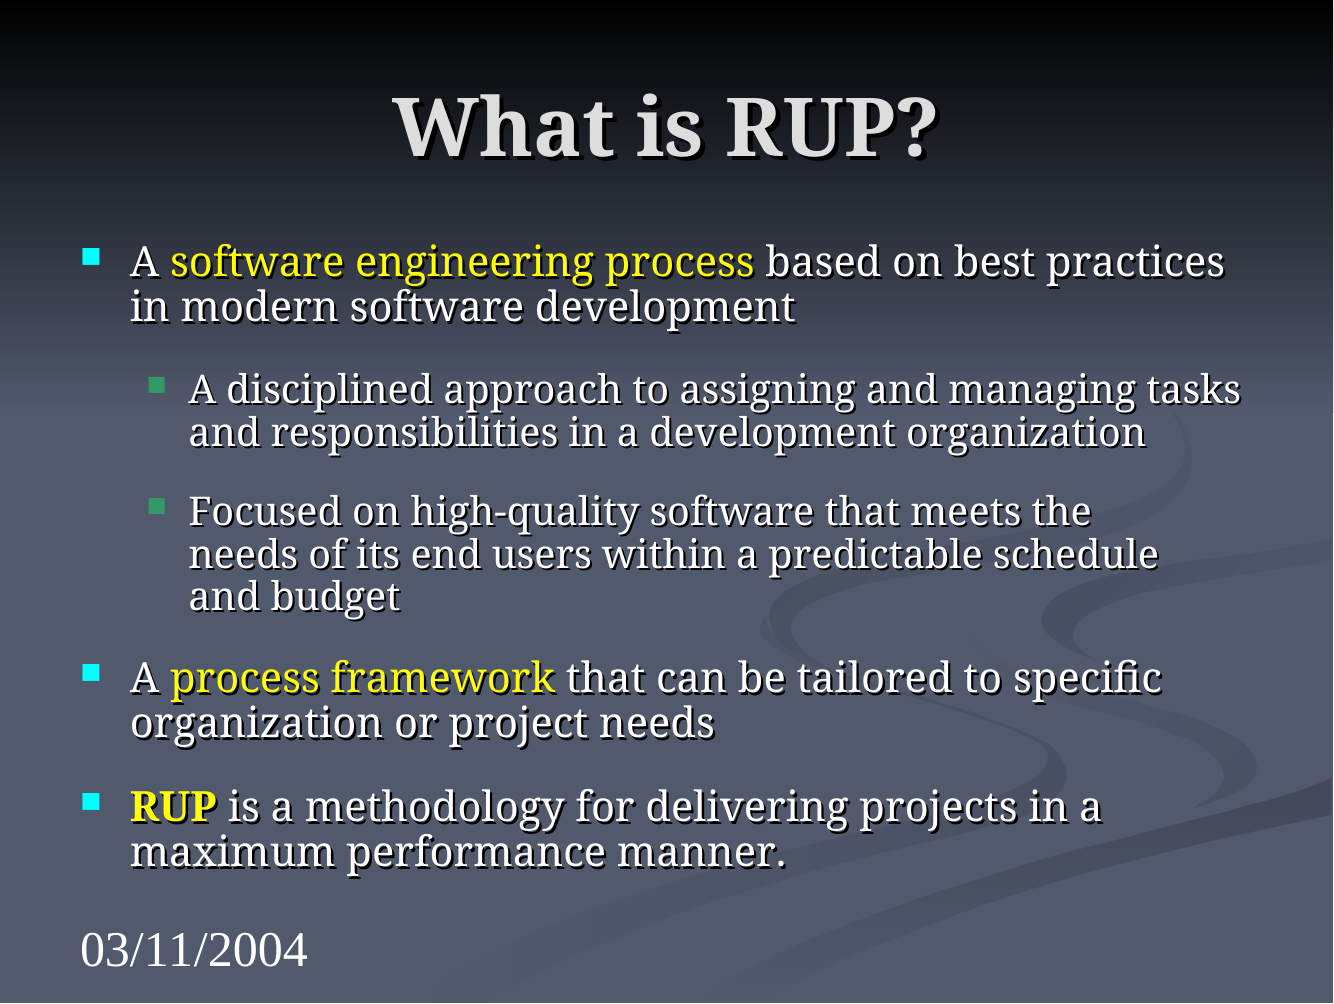

# What is RUP?
A software engineering process based on best practices
in modern software development
A disciplined approach to assigning and managing tasks
and responsibilities in a development organization
Focused on high-quality software that meets the
needs of its end users within a predictable schedule
and budget
A process framework that can be tailored to specific organization or project needs
RUP is a methodology for delivering projects in a maximum performance manner.
03/11/2004